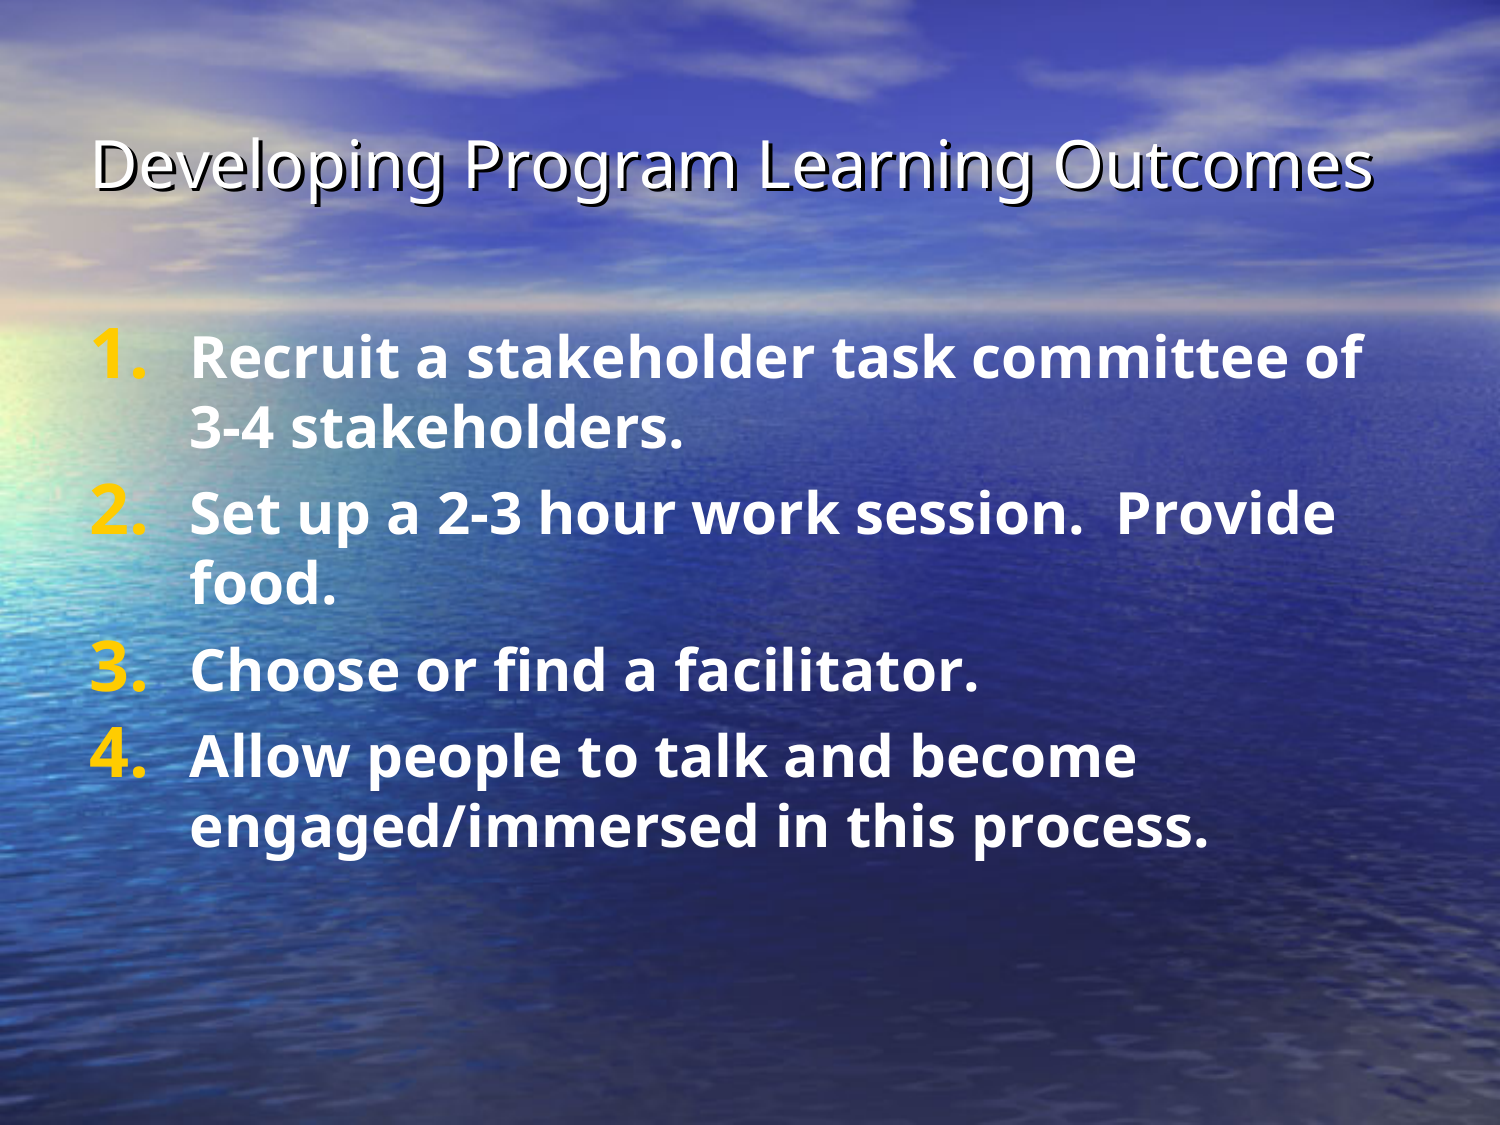

# Developing Program Learning Outcomes
Recruit a stakeholder task committee of 3-4 stakeholders.
Set up a 2-3 hour work session. Provide food.
Choose or find a facilitator.
Allow people to talk and become engaged/immersed in this process.